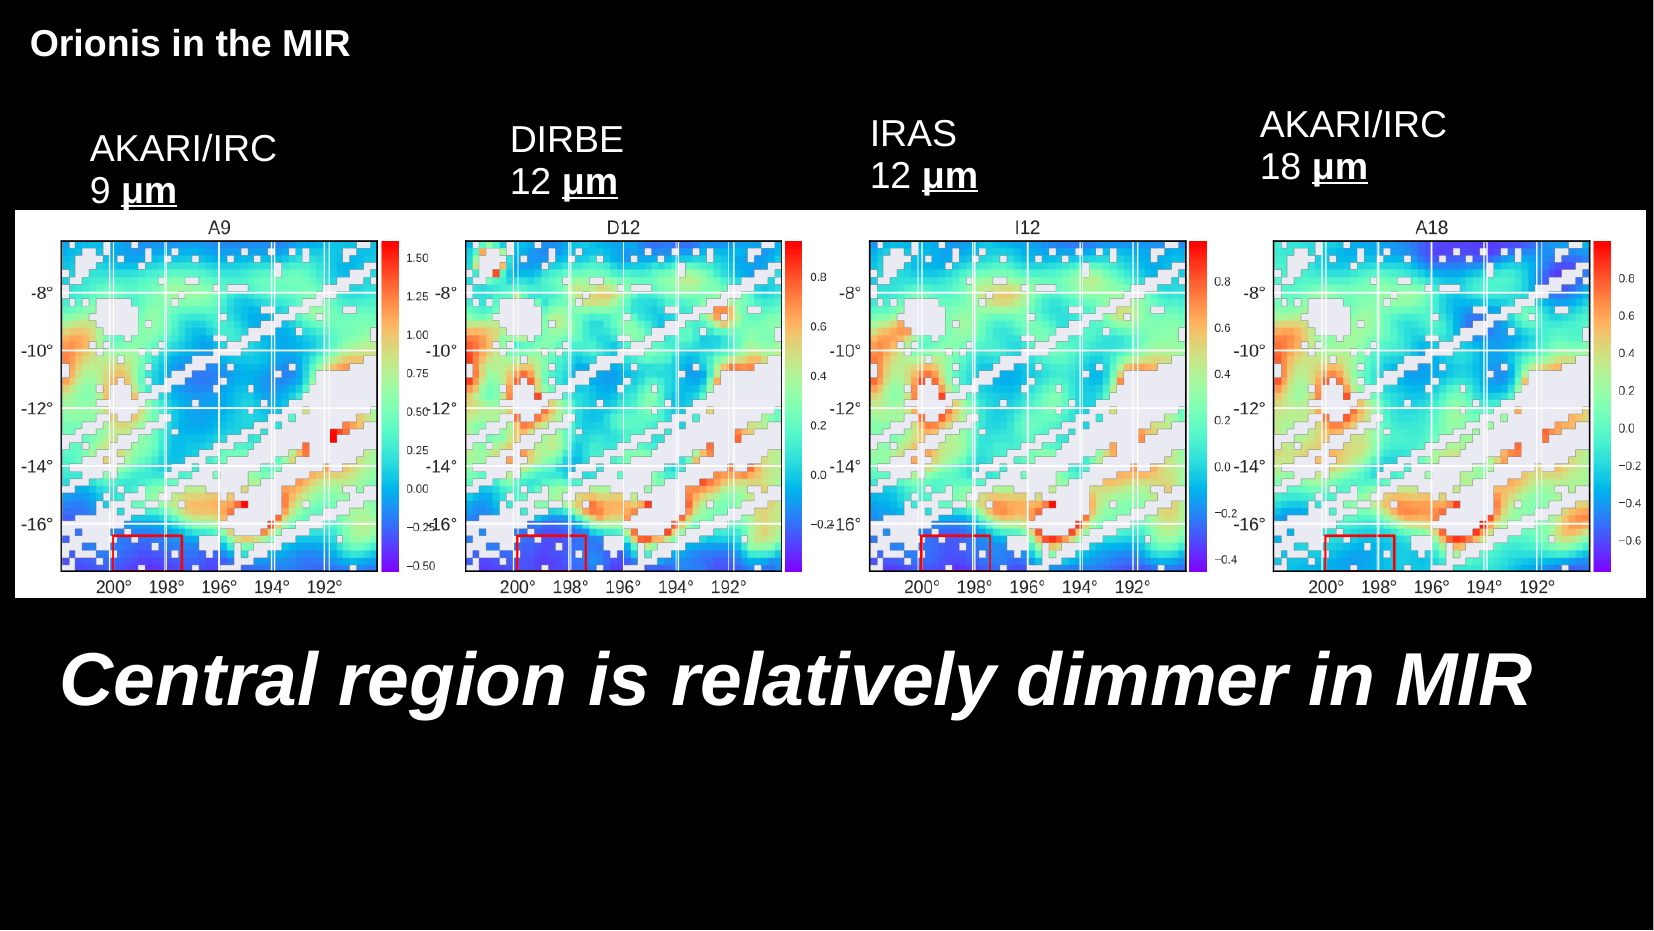

Orionis in the MIR
AKARI/IRC
18 μm
IRAS
12 μm
DIRBE
12 μm
AKARI/IRC
9 μm
Central region is relatively dimmer in MIR